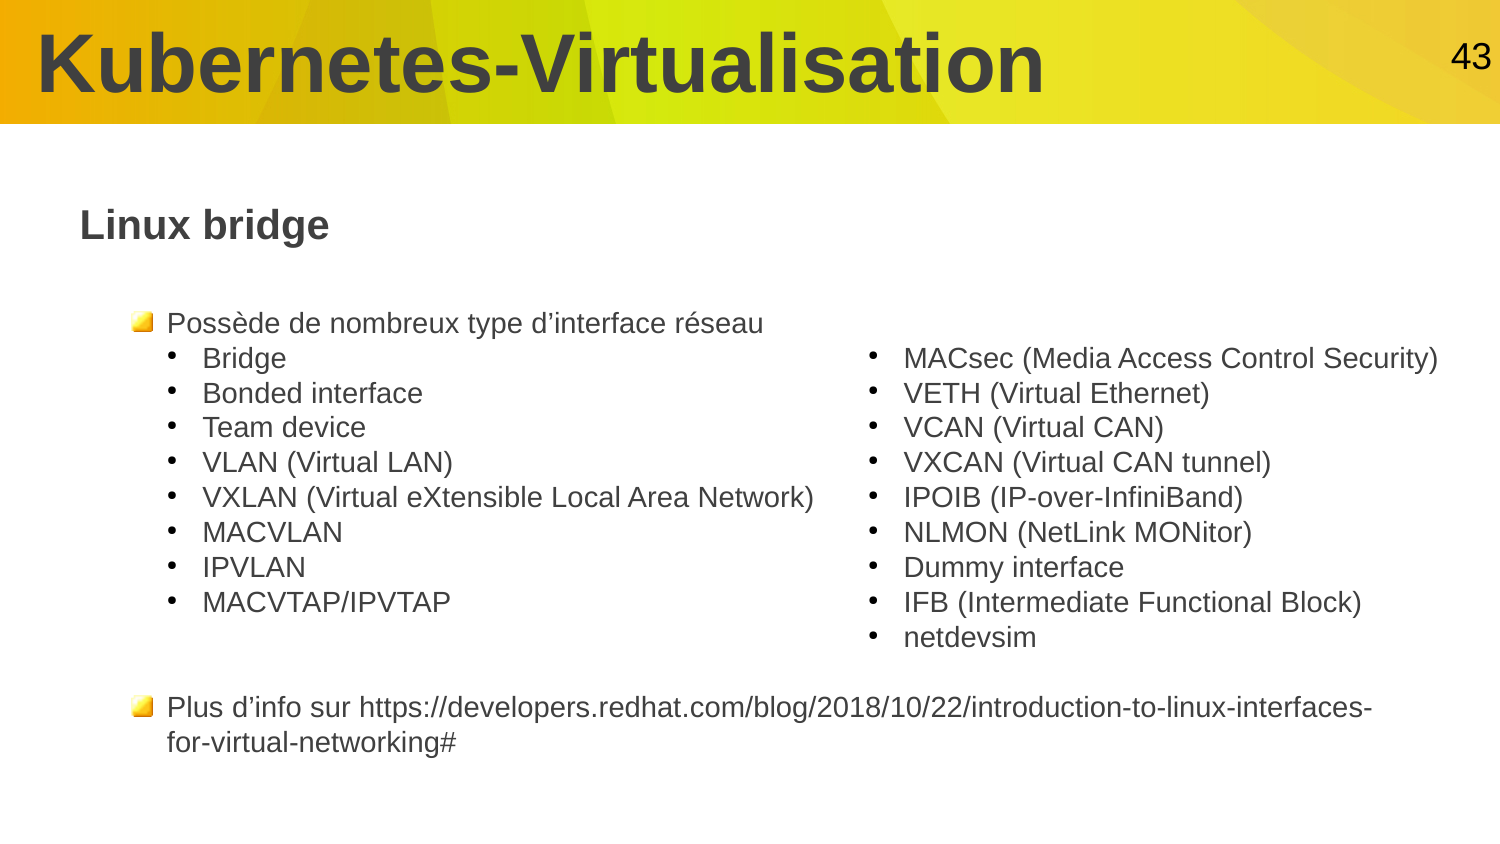

Kubernetes-Virtualisation
Linux bridge
Possède de nombreux type d’interface réseau
Bridge
Bonded interface
Team device
VLAN (Virtual LAN)
VXLAN (Virtual eXtensible Local Area Network)
MACVLAN
IPVLAN
MACVTAP/IPVTAP
Plus d’info sur https://developers.redhat.com/blog/2018/10/22/introduction-to-linux-interfaces-for-virtual-networking#
MACsec (Media Access Control Security)
VETH (Virtual Ethernet)
VCAN (Virtual CAN)
VXCAN (Virtual CAN tunnel)
IPOIB (IP-over-InfiniBand)
NLMON (NetLink MONitor)
Dummy interface
IFB (Intermediate Functional Block)
netdevsim